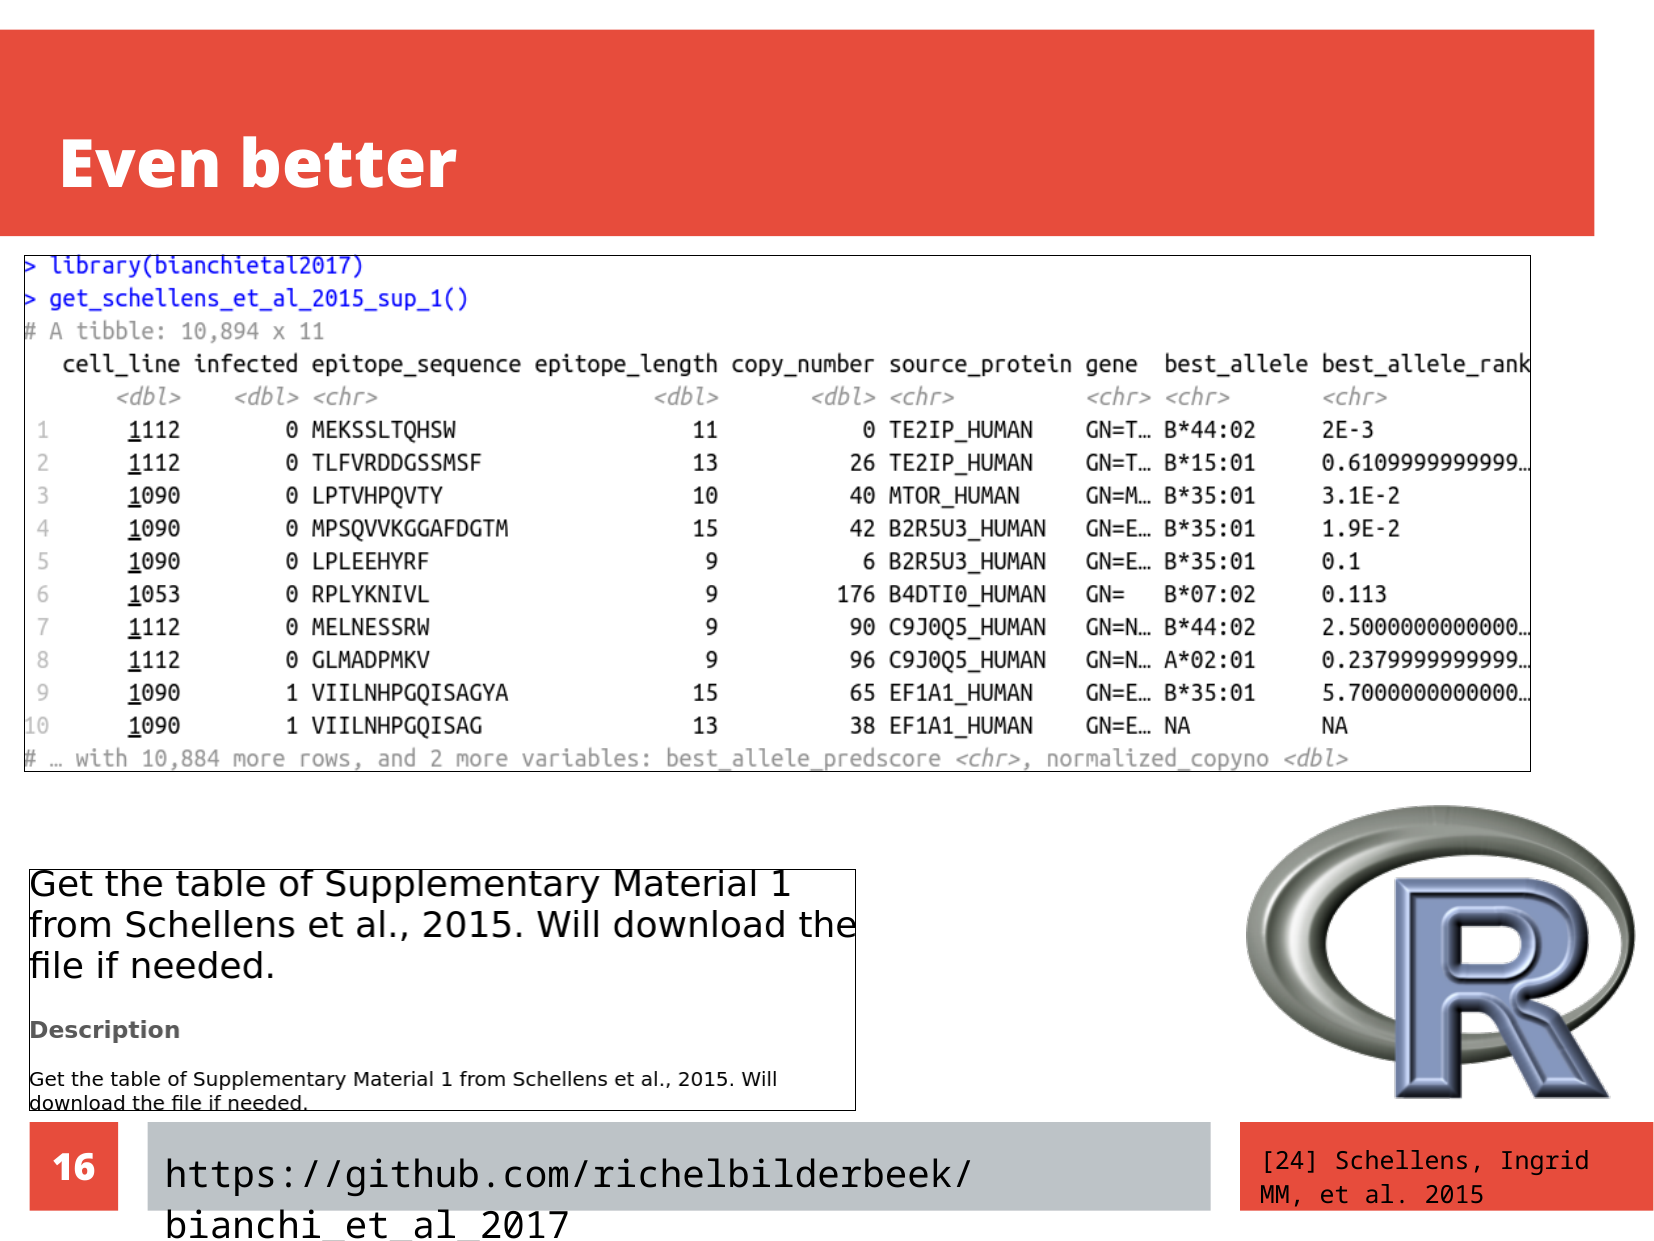

# Even better
16
[24] Schellens, Ingrid MM, et al. 2015
https://github.com/richelbilderbeek/bianchi_et_al_2017